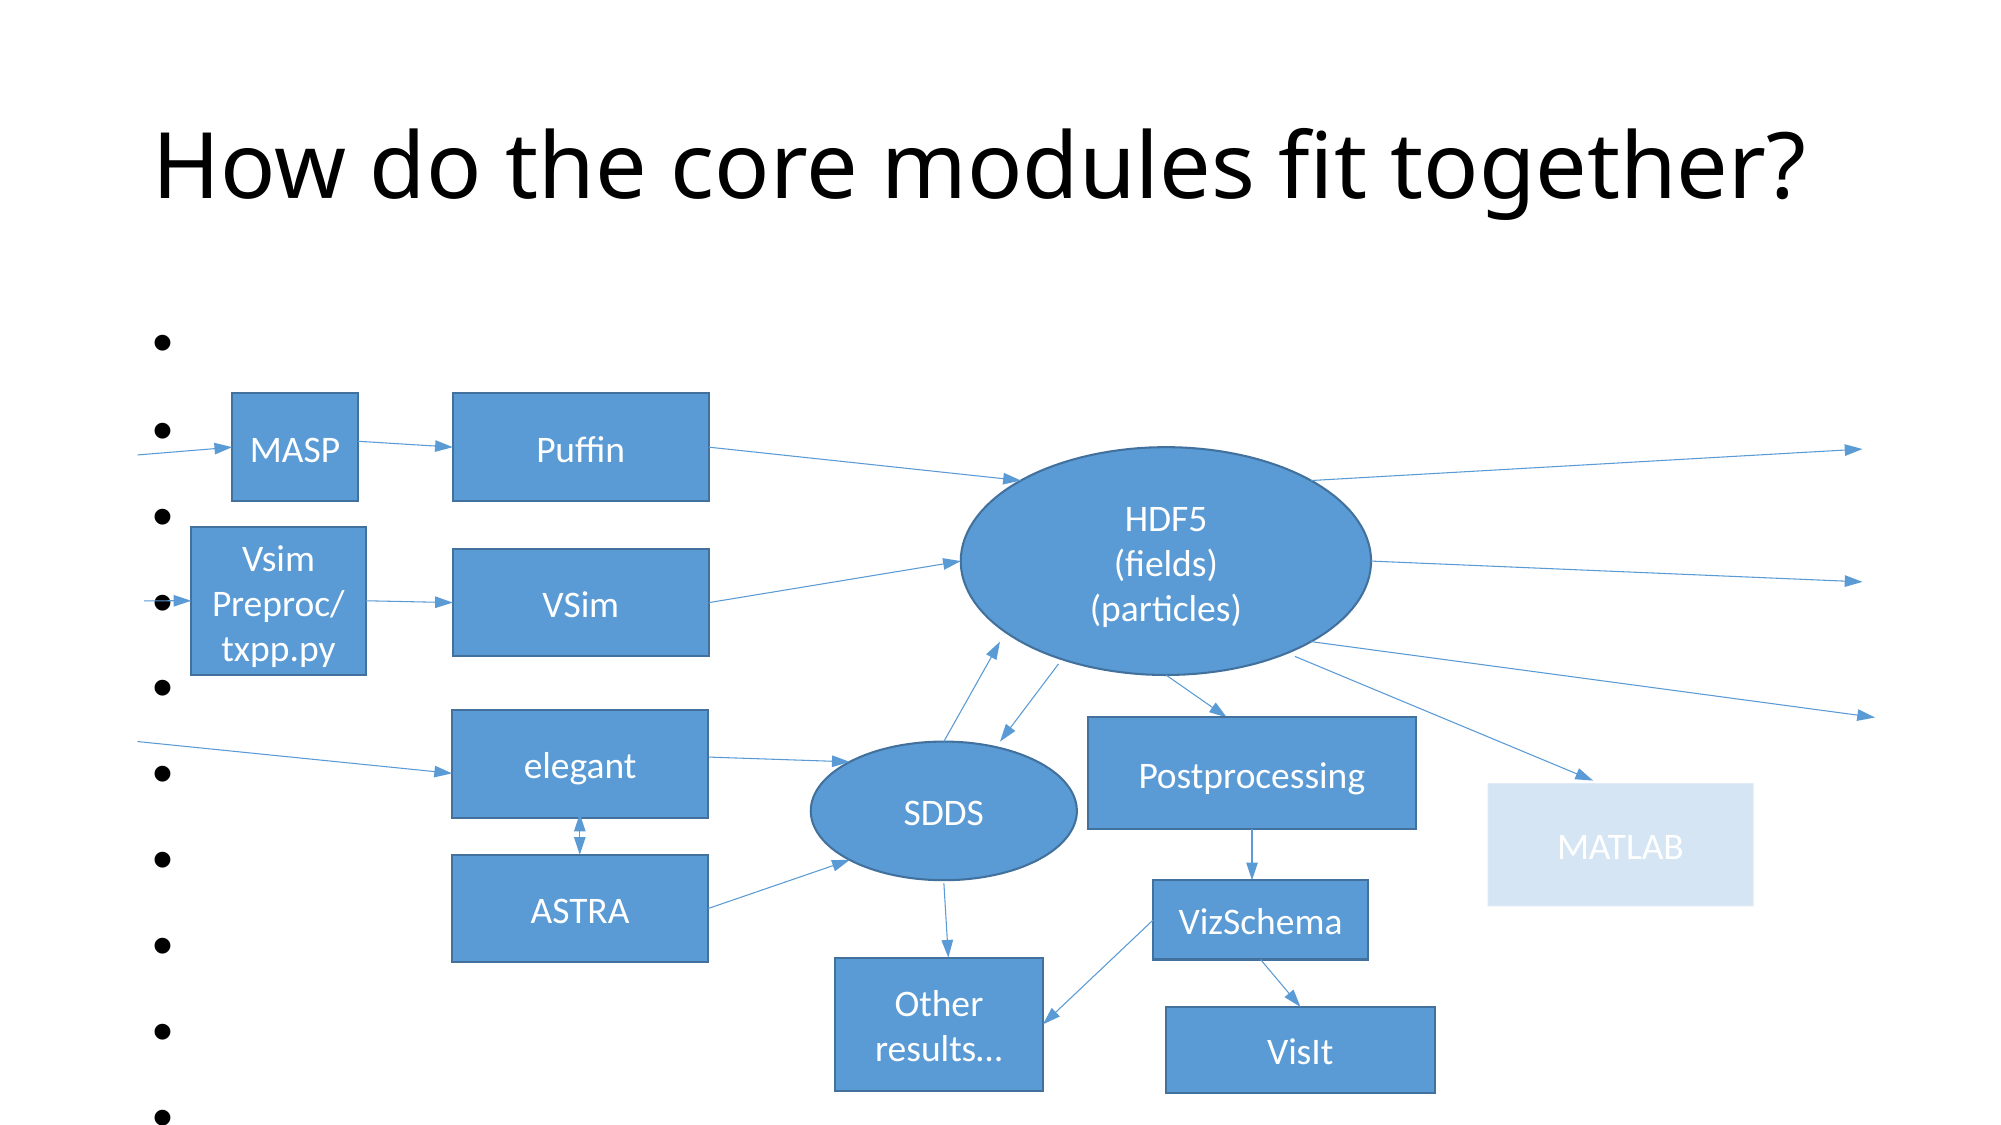

# How do the core modules fit together?
MASP
Puffin
HDF5
(fields)
(particles)
Vsim
Preproc/txpp.py
VSim
elegant
Postprocessing
SDDS
MATLAB
ASTRA
VizSchema
Other results…
VisIt